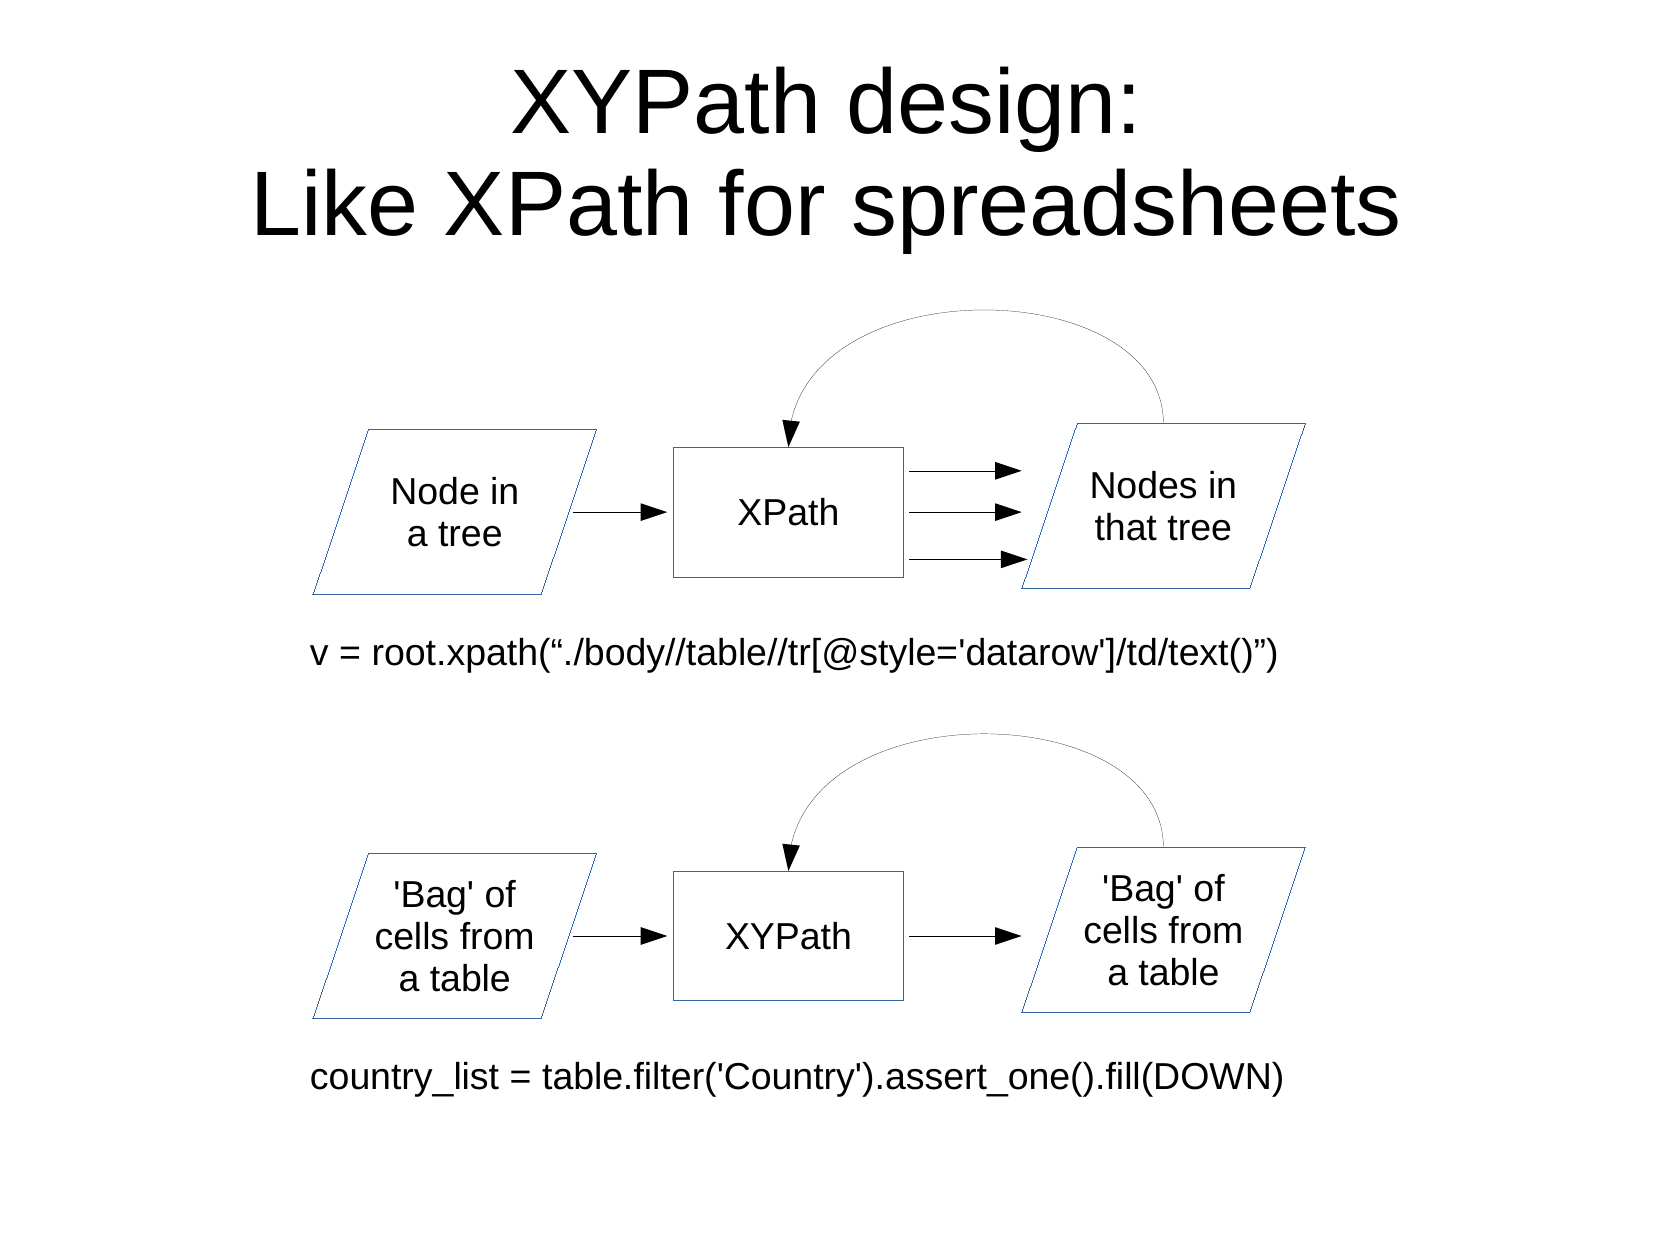

# XYPath design: Like XPath for spreadsheets
Nodes in
that tree
Node in
a tree
XPath
v = root.xpath(“./body//table//tr[@style='datarow']/td/text()”)
'Bag' of
cells from
a table
'Bag' of
cells from
a table
XYPath
country_list = table.filter('Country').assert_one().fill(DOWN)